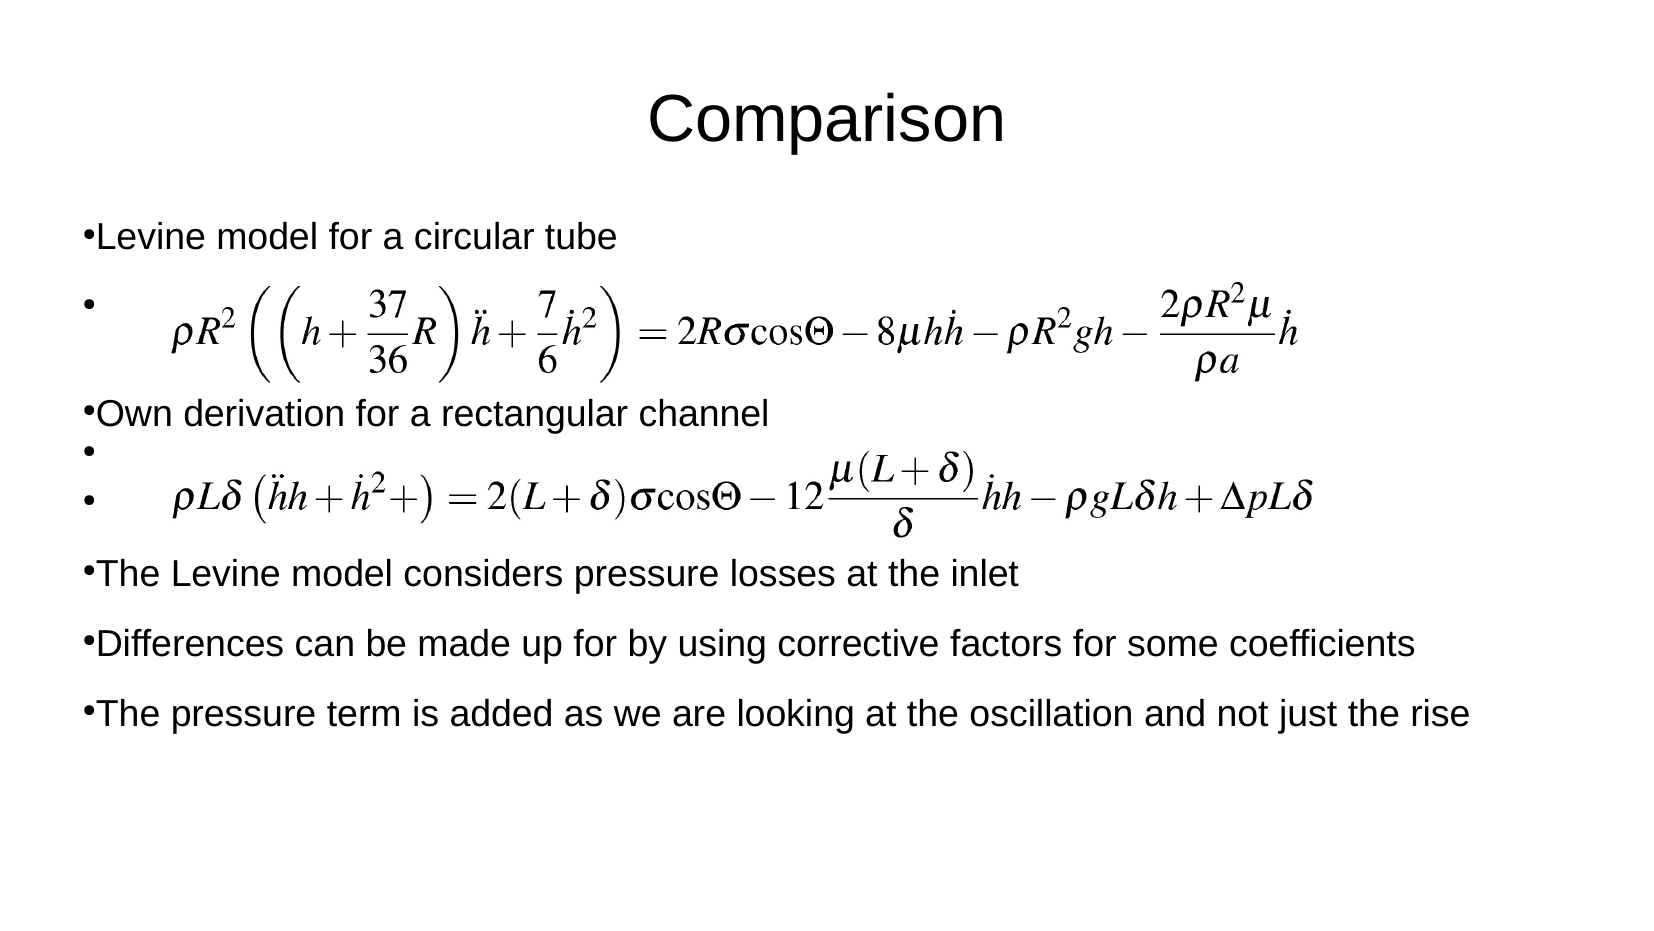

# Comparison
Levine model for a circular tube
Own derivation for a rectangular channel
The Levine model considers pressure losses at the inlet
Differences can be made up for by using corrective factors for some coefficients
The pressure term is added as we are looking at the oscillation and not just the rise